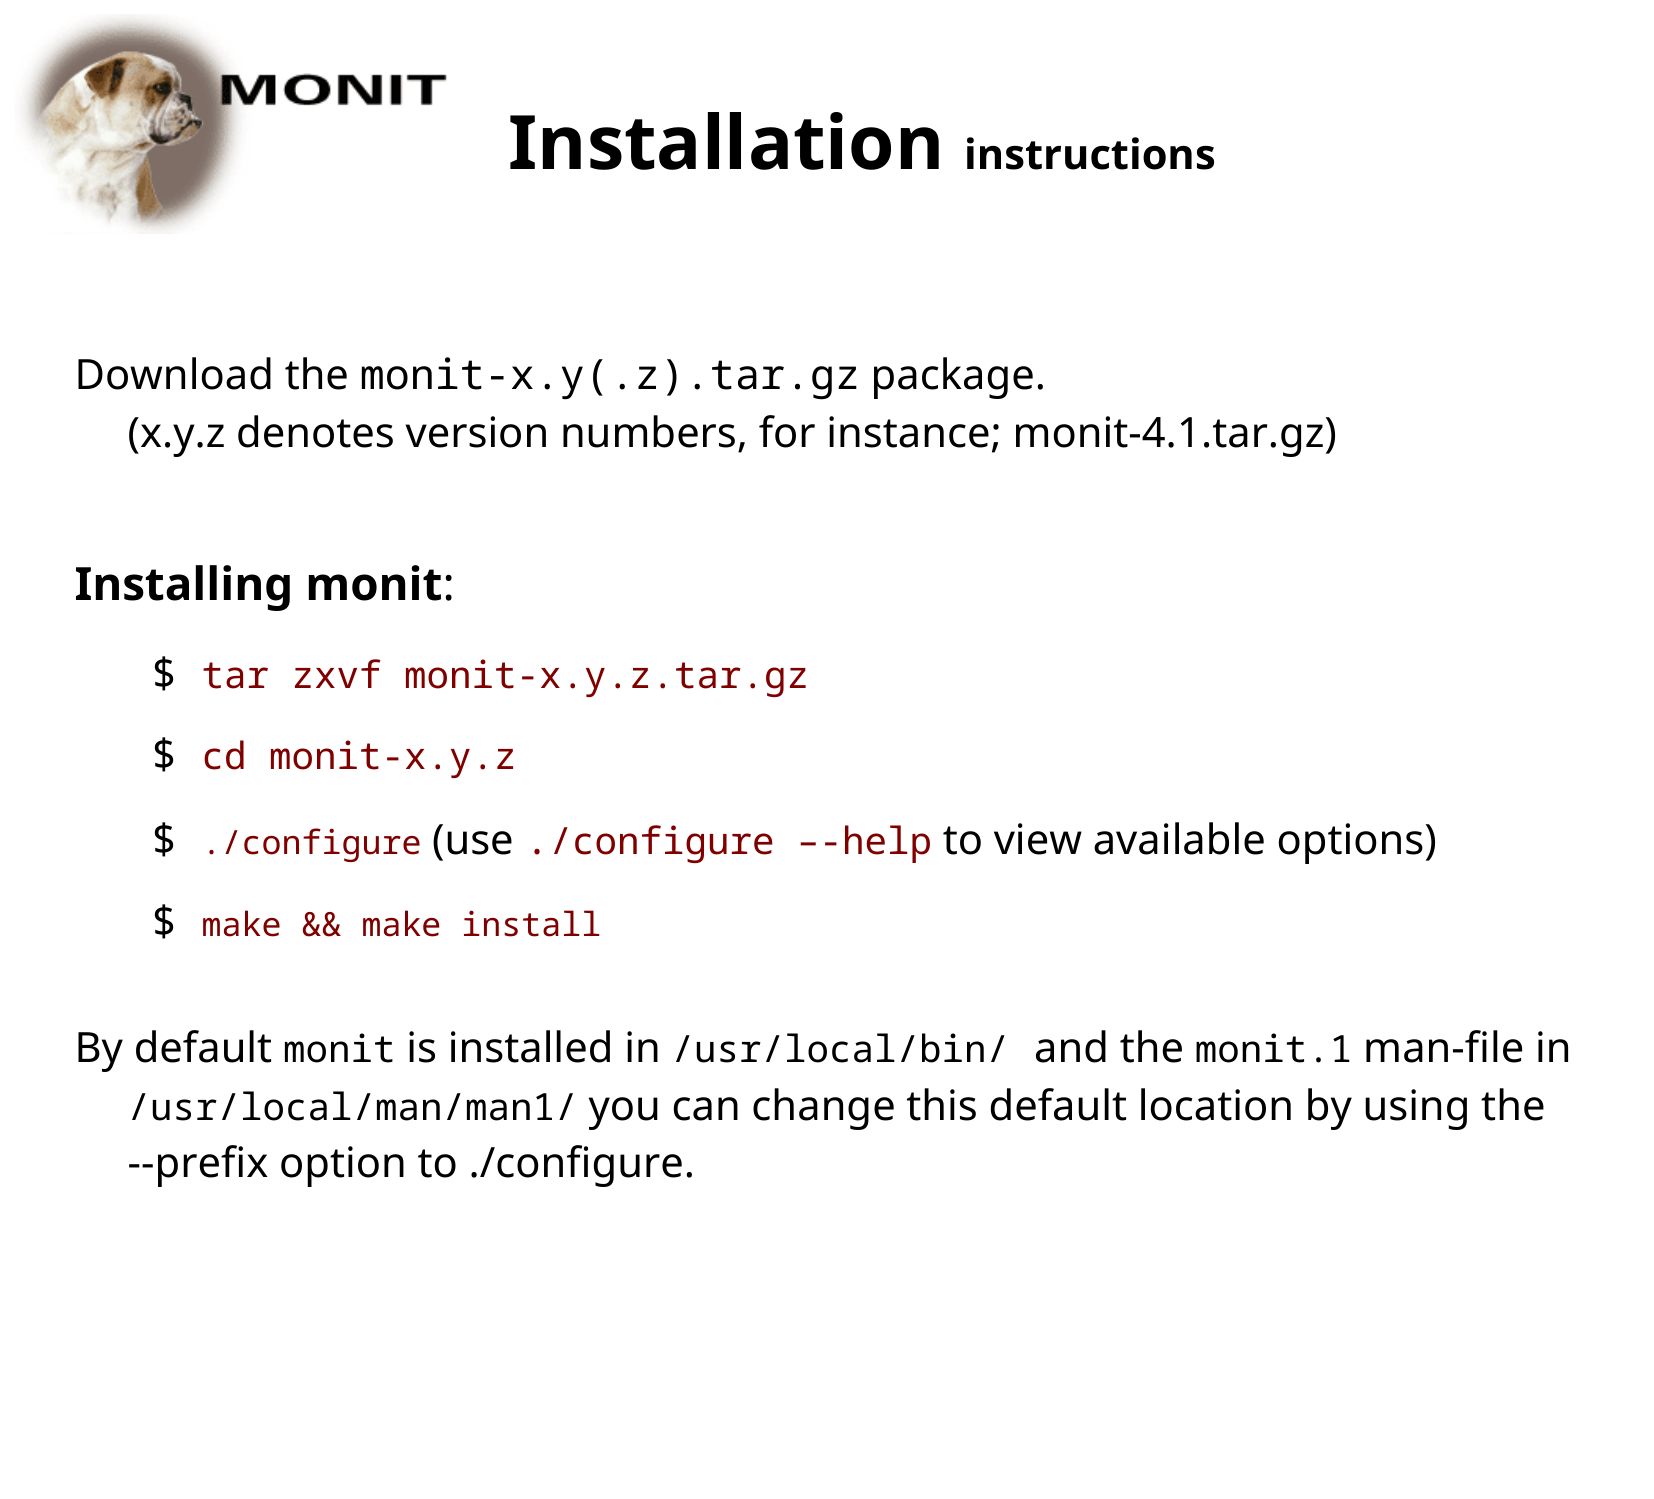

# Installation instructions
Download the monit-x.y(.z).tar.gz package.
(x.y.z denotes version numbers, for instance; monit-4.1.tar.gz)
Installing monit:
$ tar zxvf monit-x.y.z.tar.gz
$ cd monit-x.y.z
$ ./configure 	(use ./configure –-help to view available options)
$ make && make install
By default monit is installed in /usr/local/bin/ and the monit.1 man-file in
/usr/local/man/man1/ you can change this default location by using the
--prefix option to ./configure.